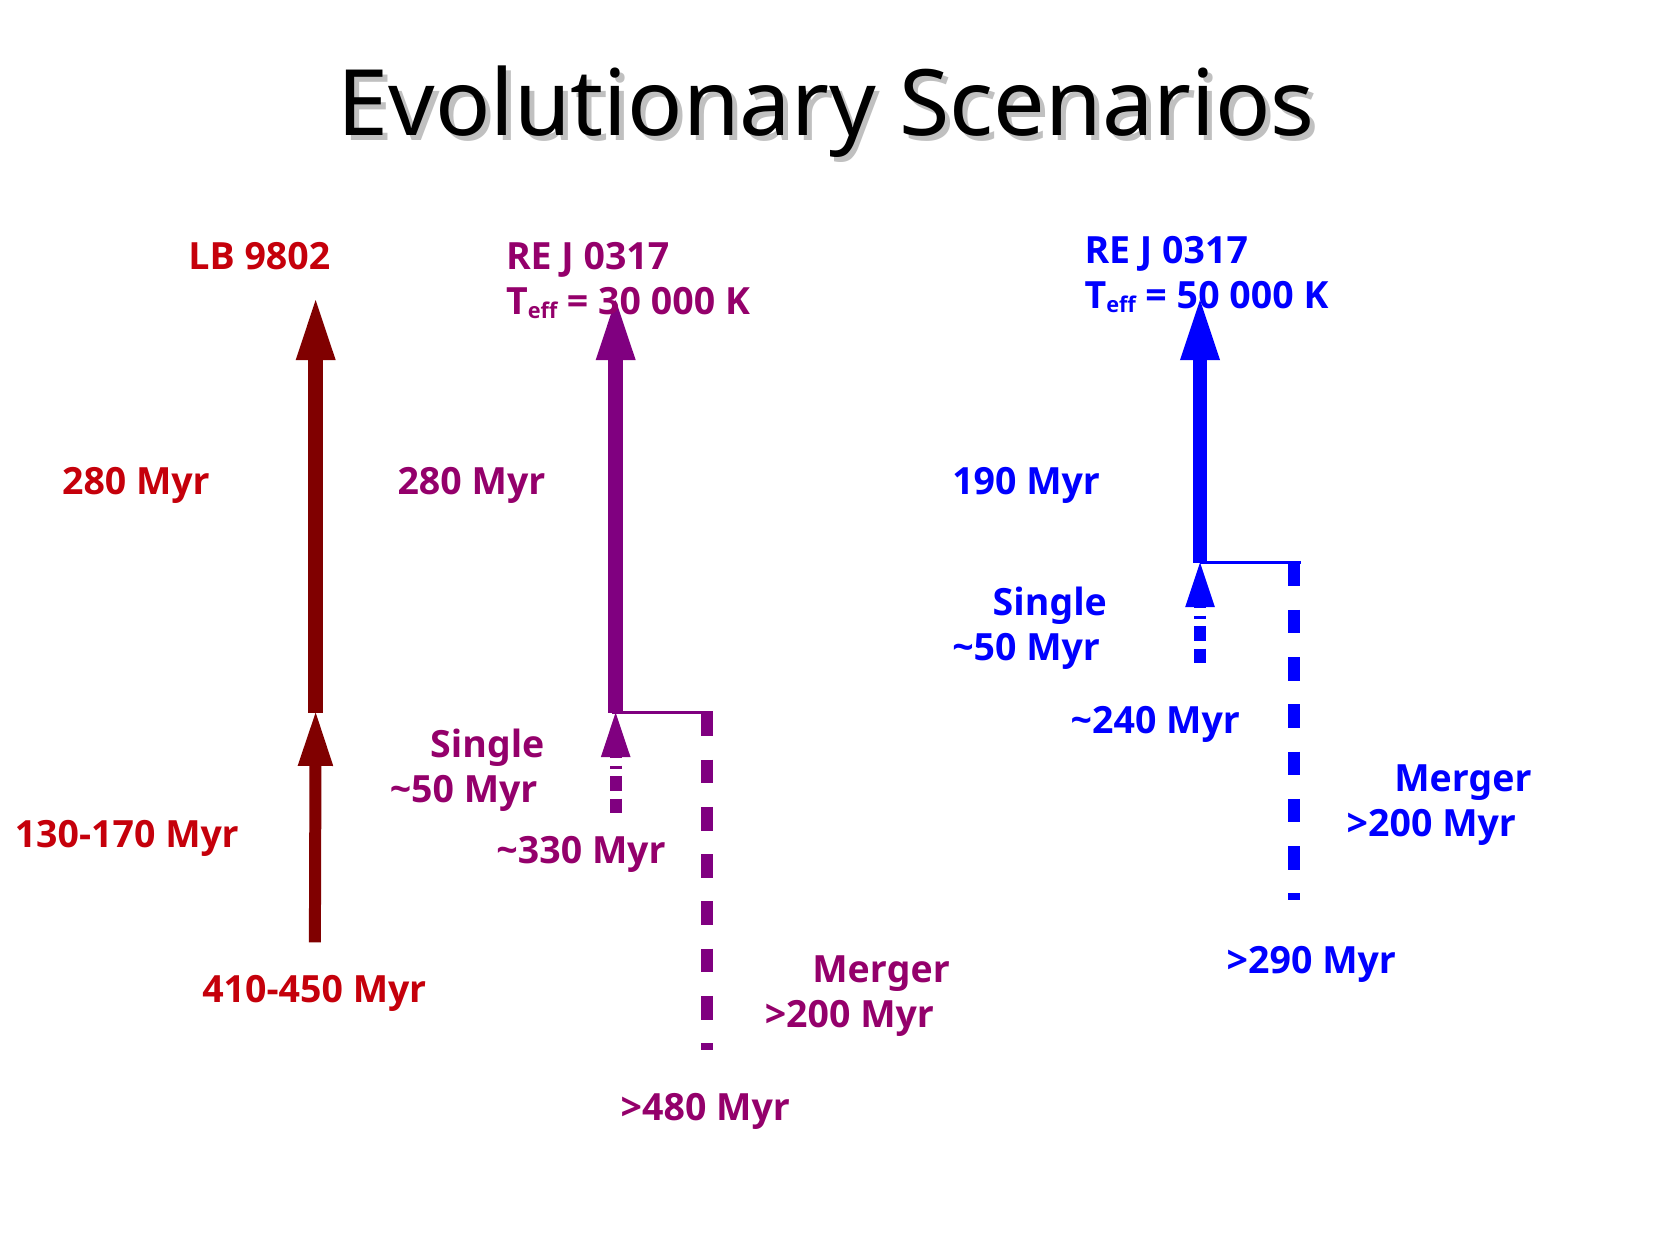

# Evolutionary Scenarios
RE J 0317
Teff = 50 000 K
190 Myr
Single
~50 Myr
~240 Myr
LB 9802
RE J 0317
Teff = 30 000 K
280 Myr
Single
~50 Myr
~330 Myr
280 Myr
Merger
>200 Myr
>290 Myr
Merger
>200 Myr
>480 Myr
130-170 Myr
410-450 Myr